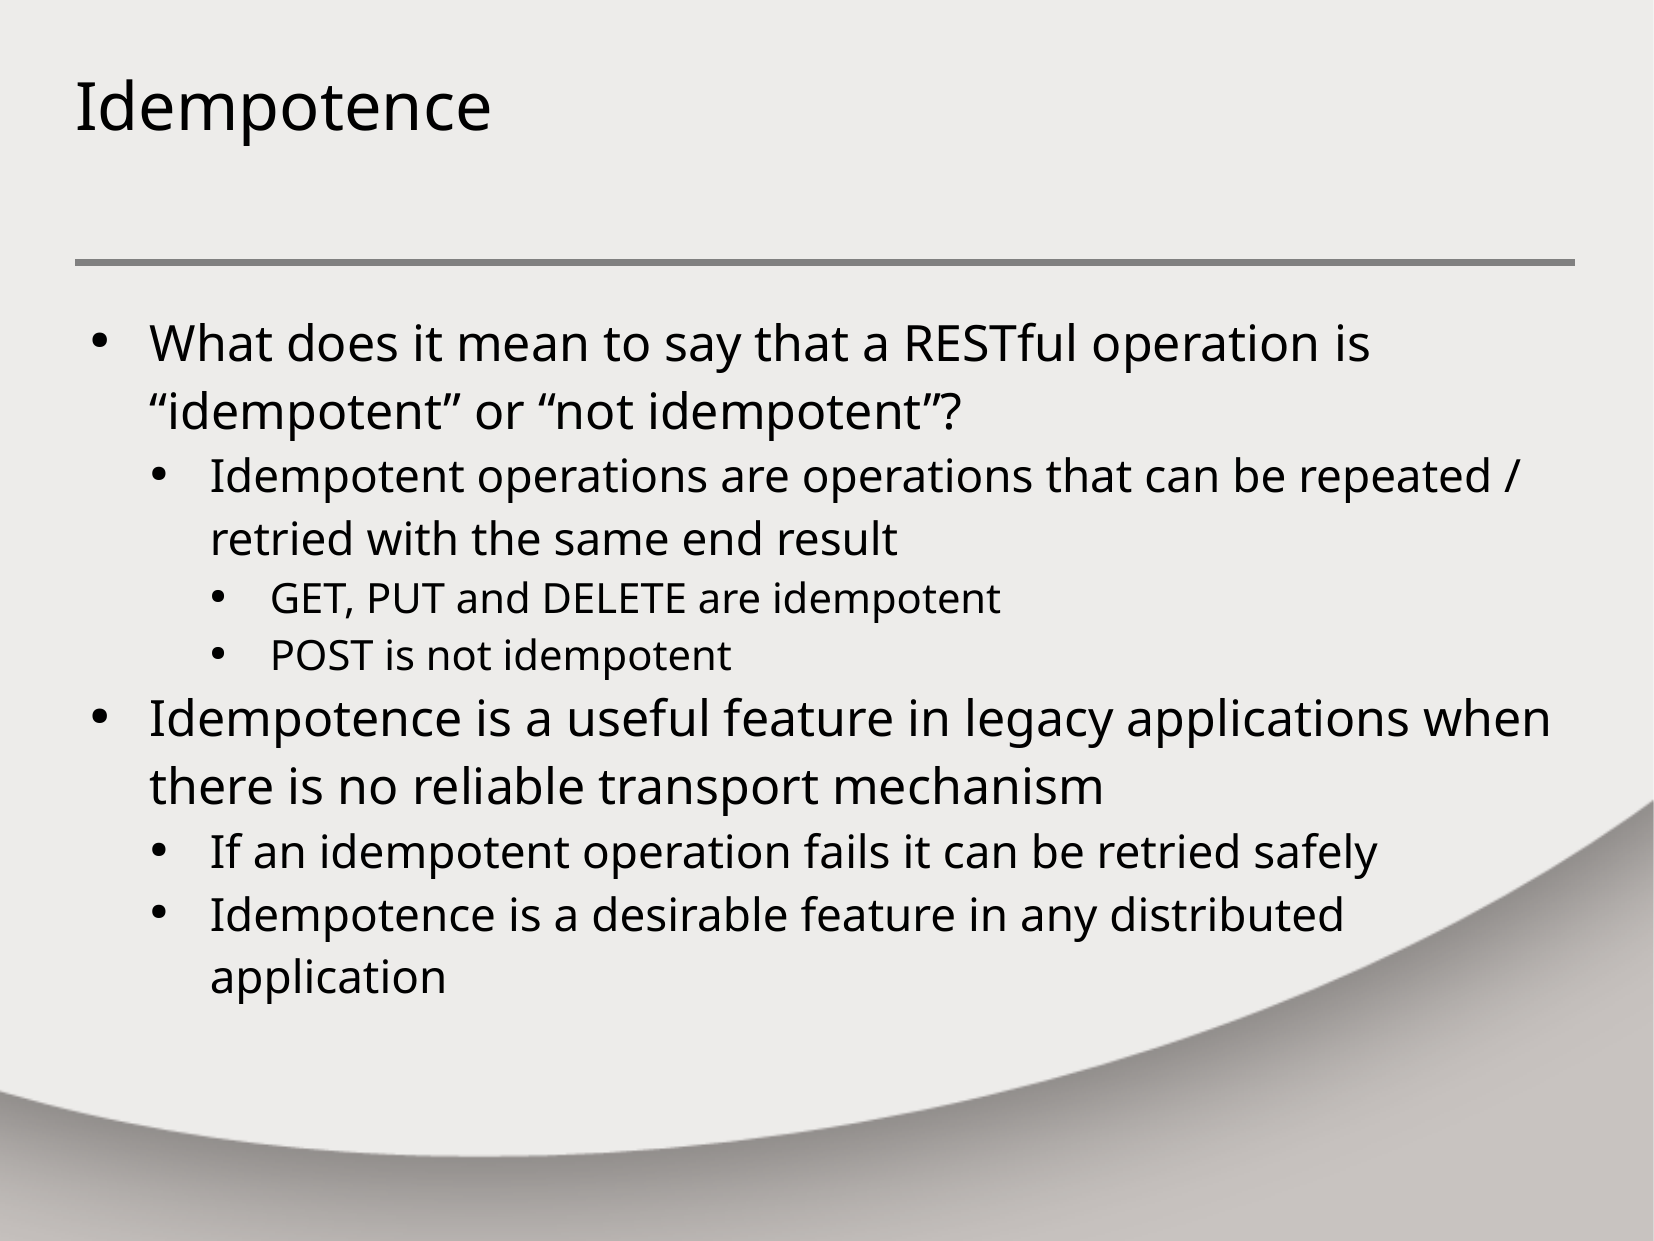

# Idempotence
What does it mean to say that a RESTful operation is “idempotent” or “not idempotent”?
Idempotent operations are operations that can be repeated / retried with the same end result
GET, PUT and DELETE are idempotent
POST is not idempotent
Idempotence is a useful feature in legacy applications when there is no reliable transport mechanism
If an idempotent operation fails it can be retried safely
Idempotence is a desirable feature in any distributed application